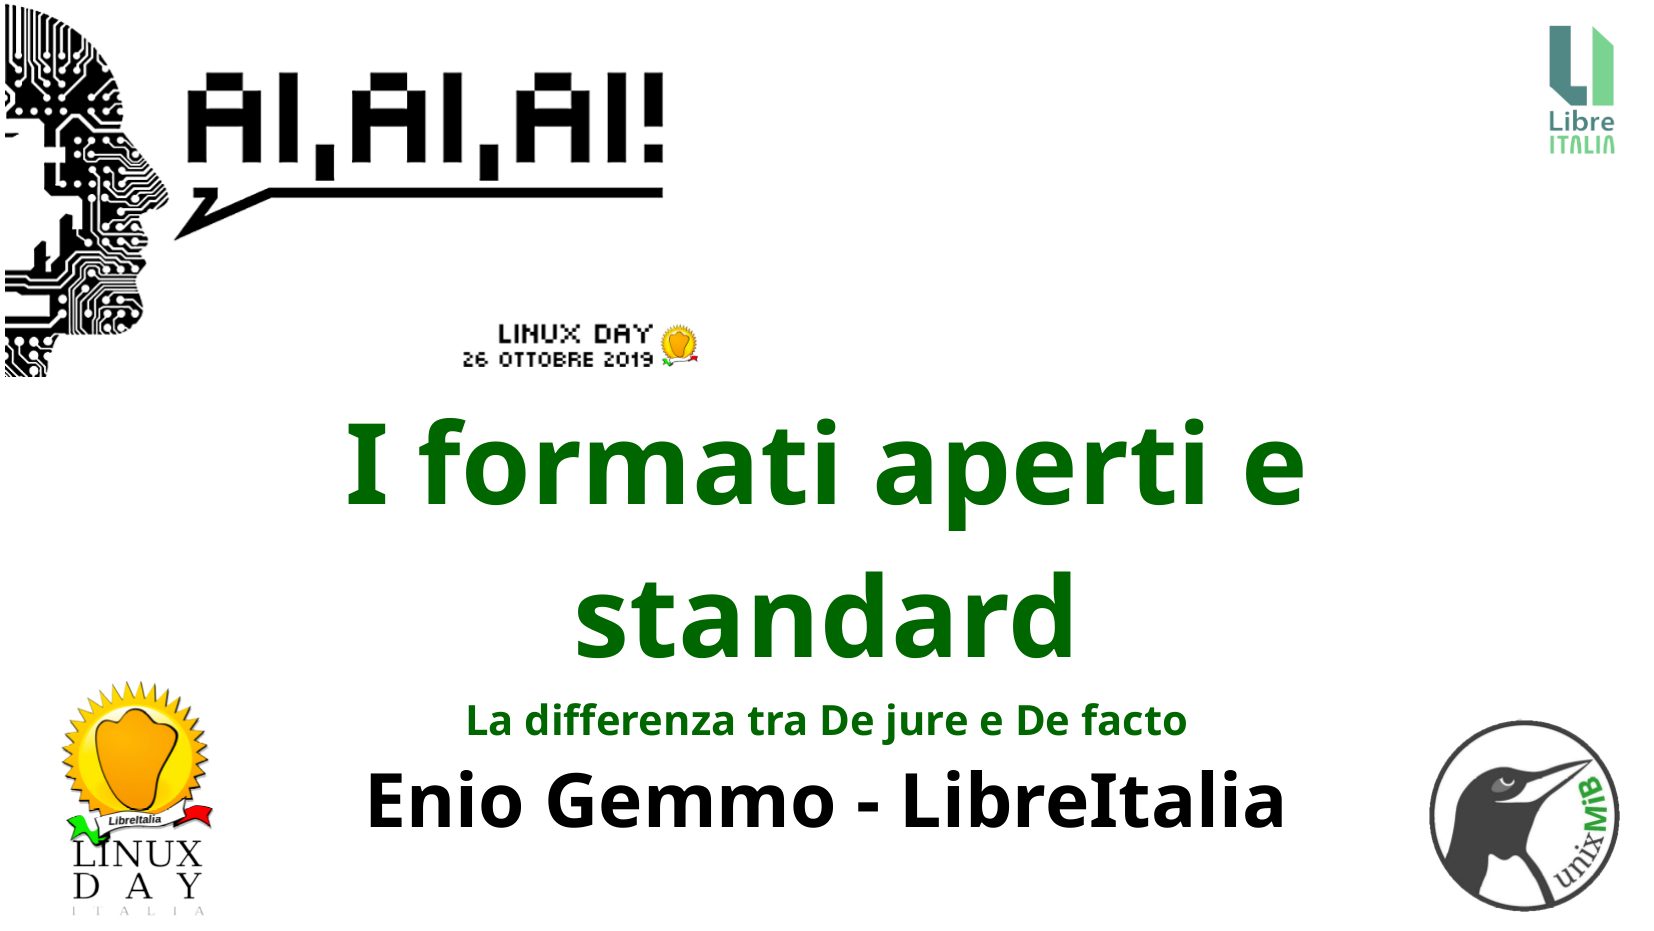

I formati aperti e standard
La differenza tra De jure e De facto
Enio Gemmo - LibreItalia